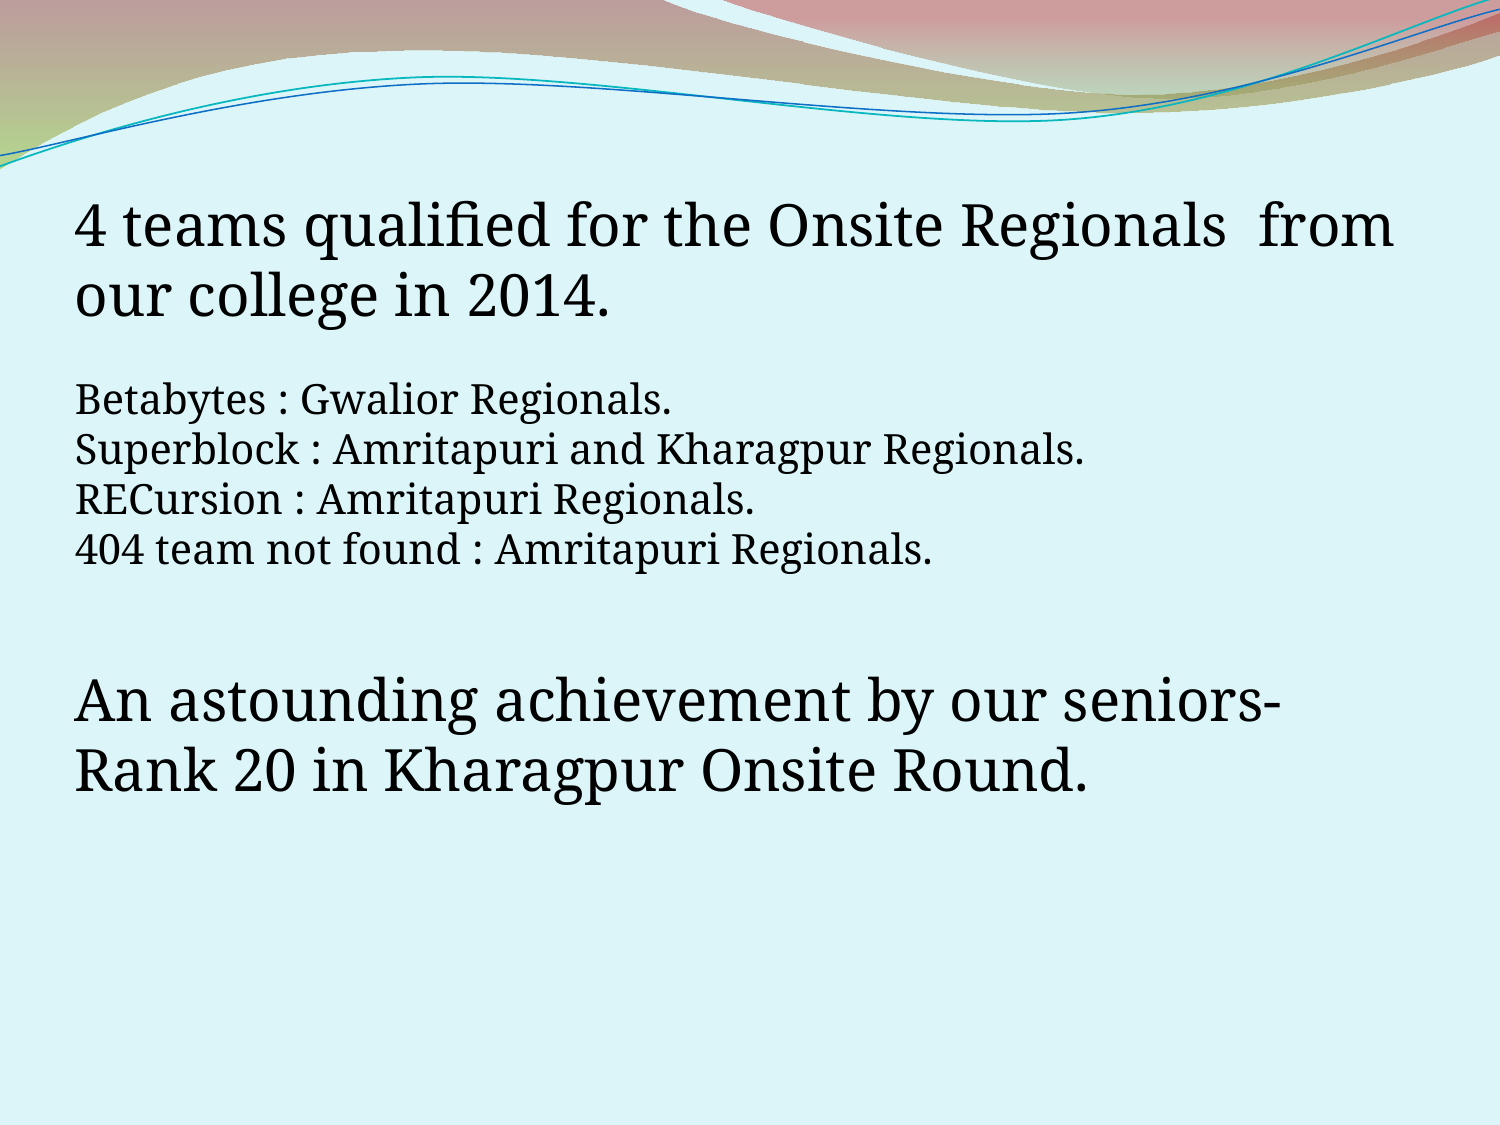

4 teams qualified for the Onsite Regionals from our college in 2014.
Betabytes : Gwalior Regionals.
Superblock : Amritapuri and Kharagpur Regionals.
RECursion : Amritapuri Regionals.
404 team not found : Amritapuri Regionals.
An astounding achievement by our seniors-Rank 20 in Kharagpur Onsite Round.